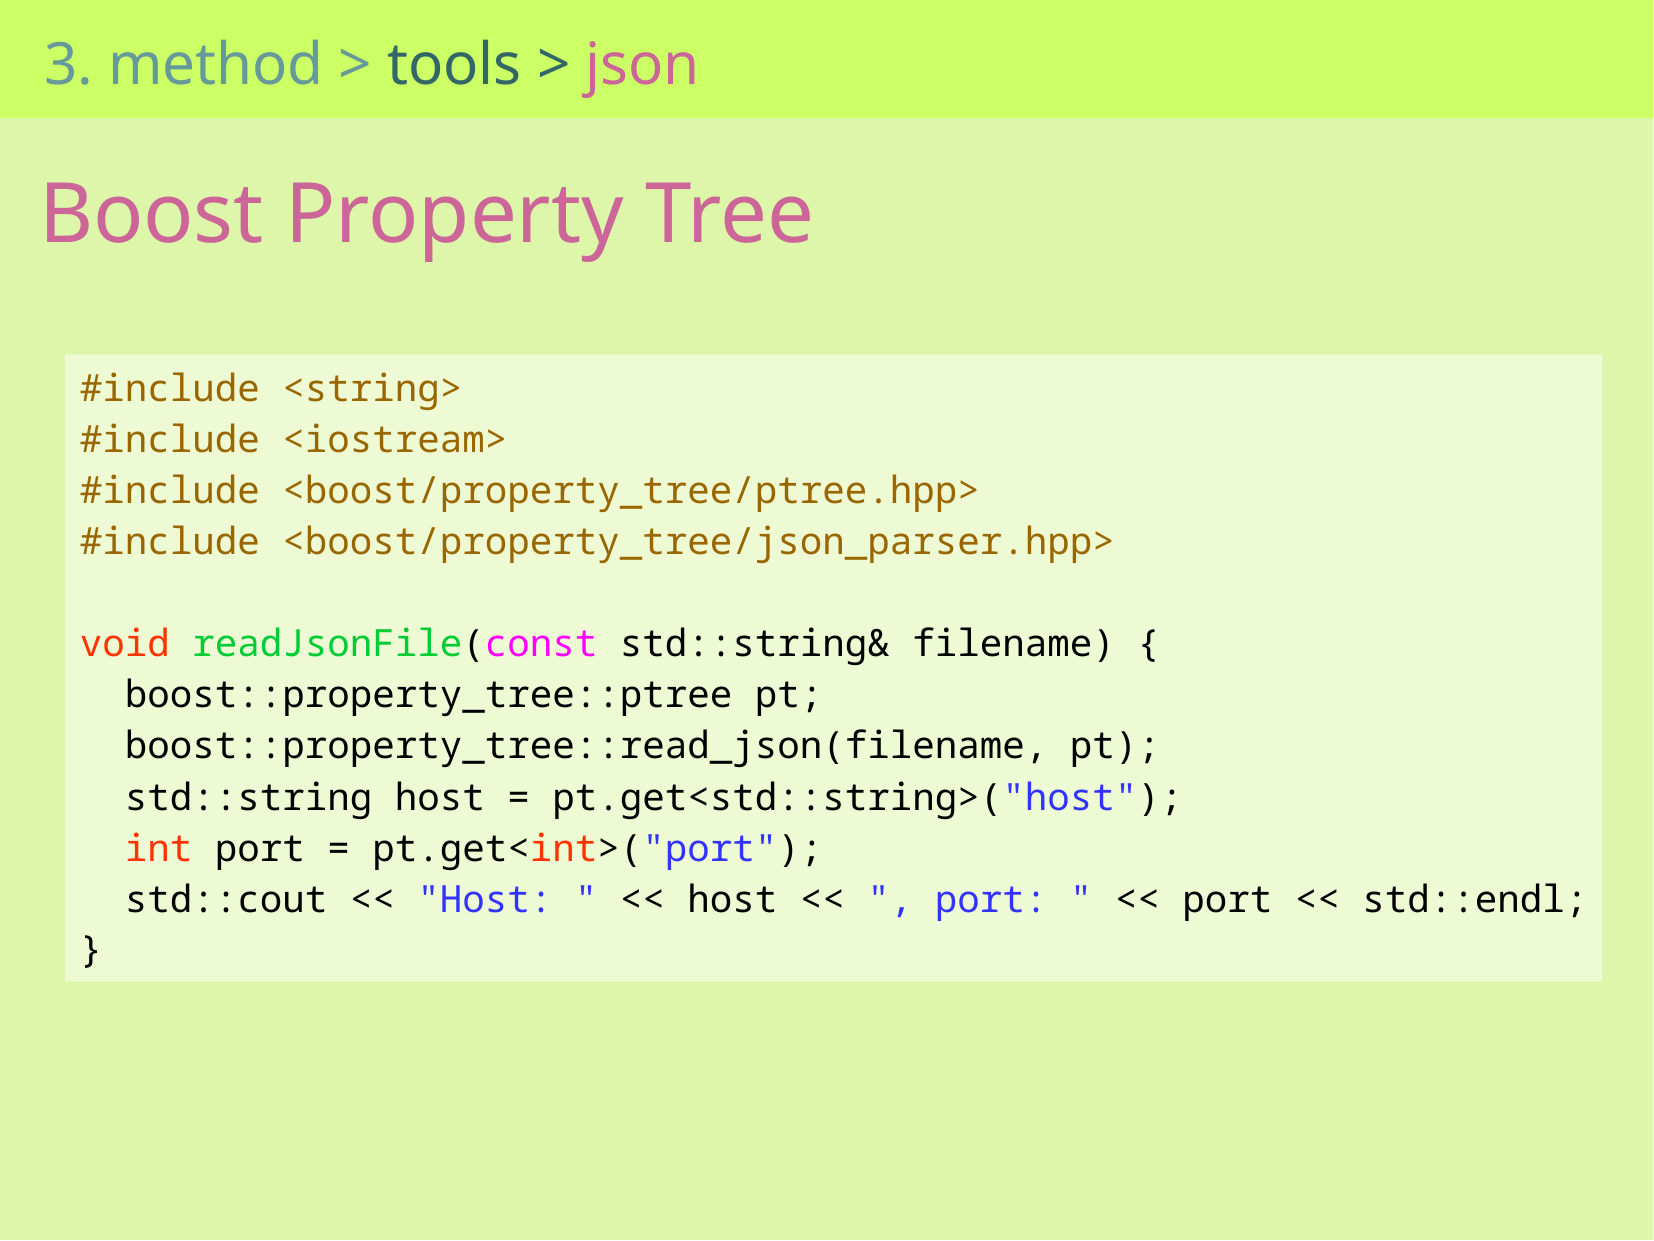

3. method > tools > json
Boost Property Tree
#include <string>
#include <iostream>
#include <boost/property_tree/ptree.hpp>
#include <boost/property_tree/json_parser.hpp>
void readJsonFile(const std::string& filename) {
 boost::property_tree::ptree pt;
 boost::property_tree::read_json(filename, pt);
 std::string host = pt.get<std::string>("host");
 int port = pt.get<int>("port");
 std::cout << "Host: " << host << ", port: " << port << std::endl;
}